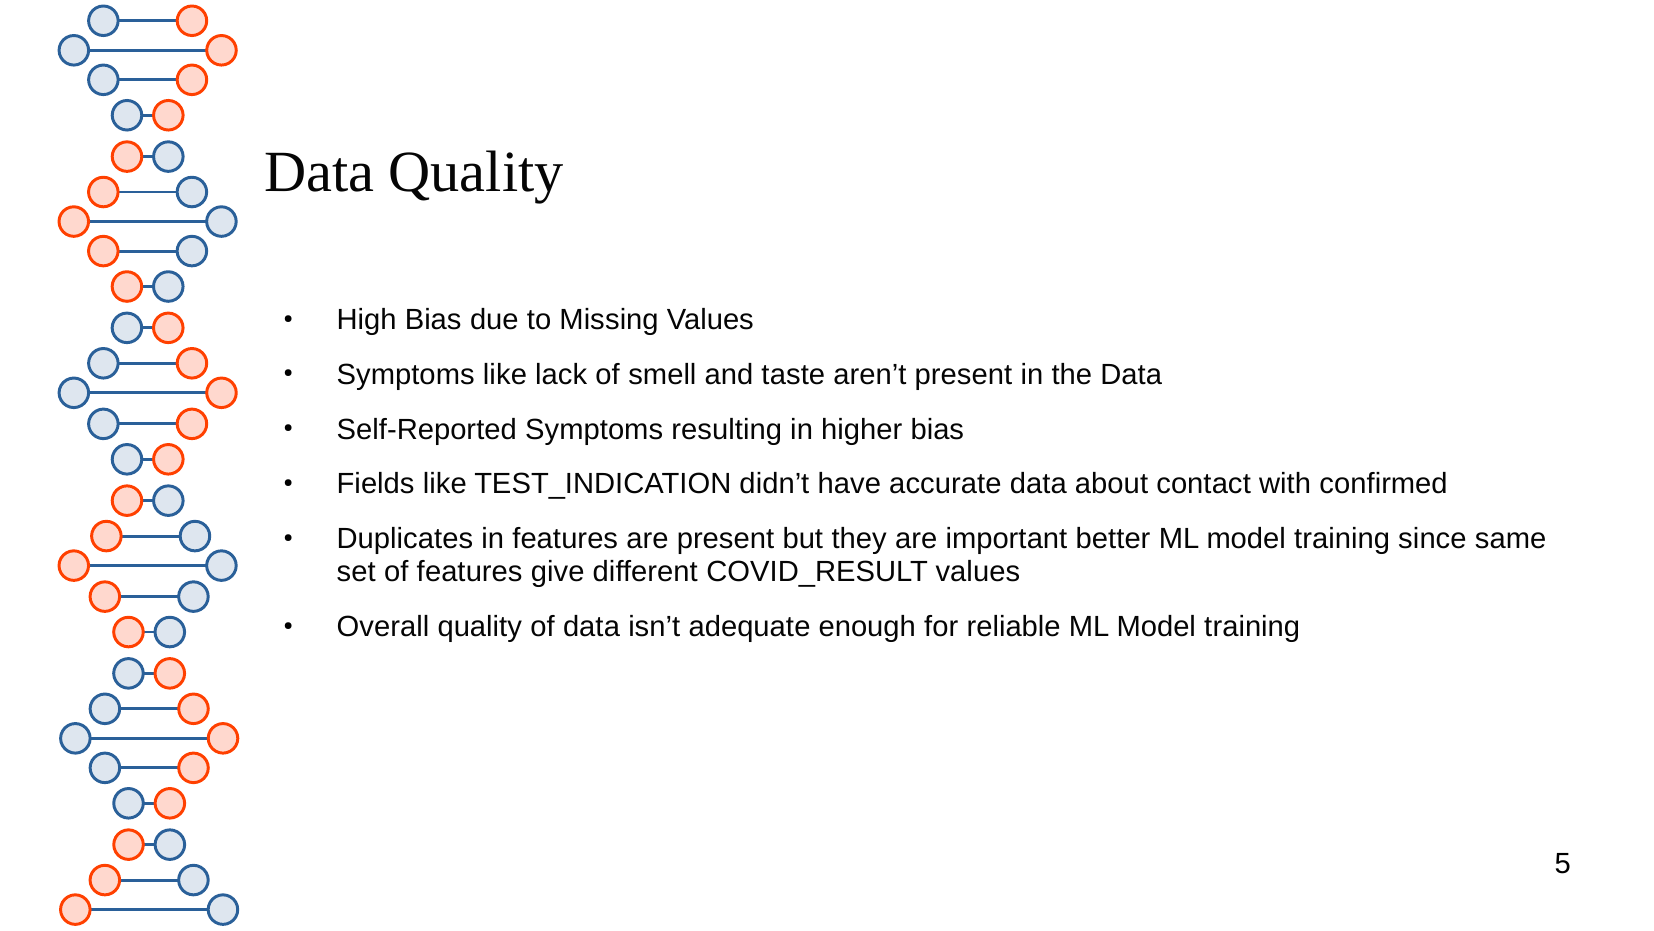

# Data Quality
High Bias due to Missing Values
Symptoms like lack of smell and taste aren’t present in the Data
Self-Reported Symptoms resulting in higher bias
Fields like TEST_INDICATION didn’t have accurate data about contact with confirmed
Duplicates in features are present but they are important better ML model training since same set of features give different COVID_RESULT values
Overall quality of data isn’t adequate enough for reliable ML Model training
5